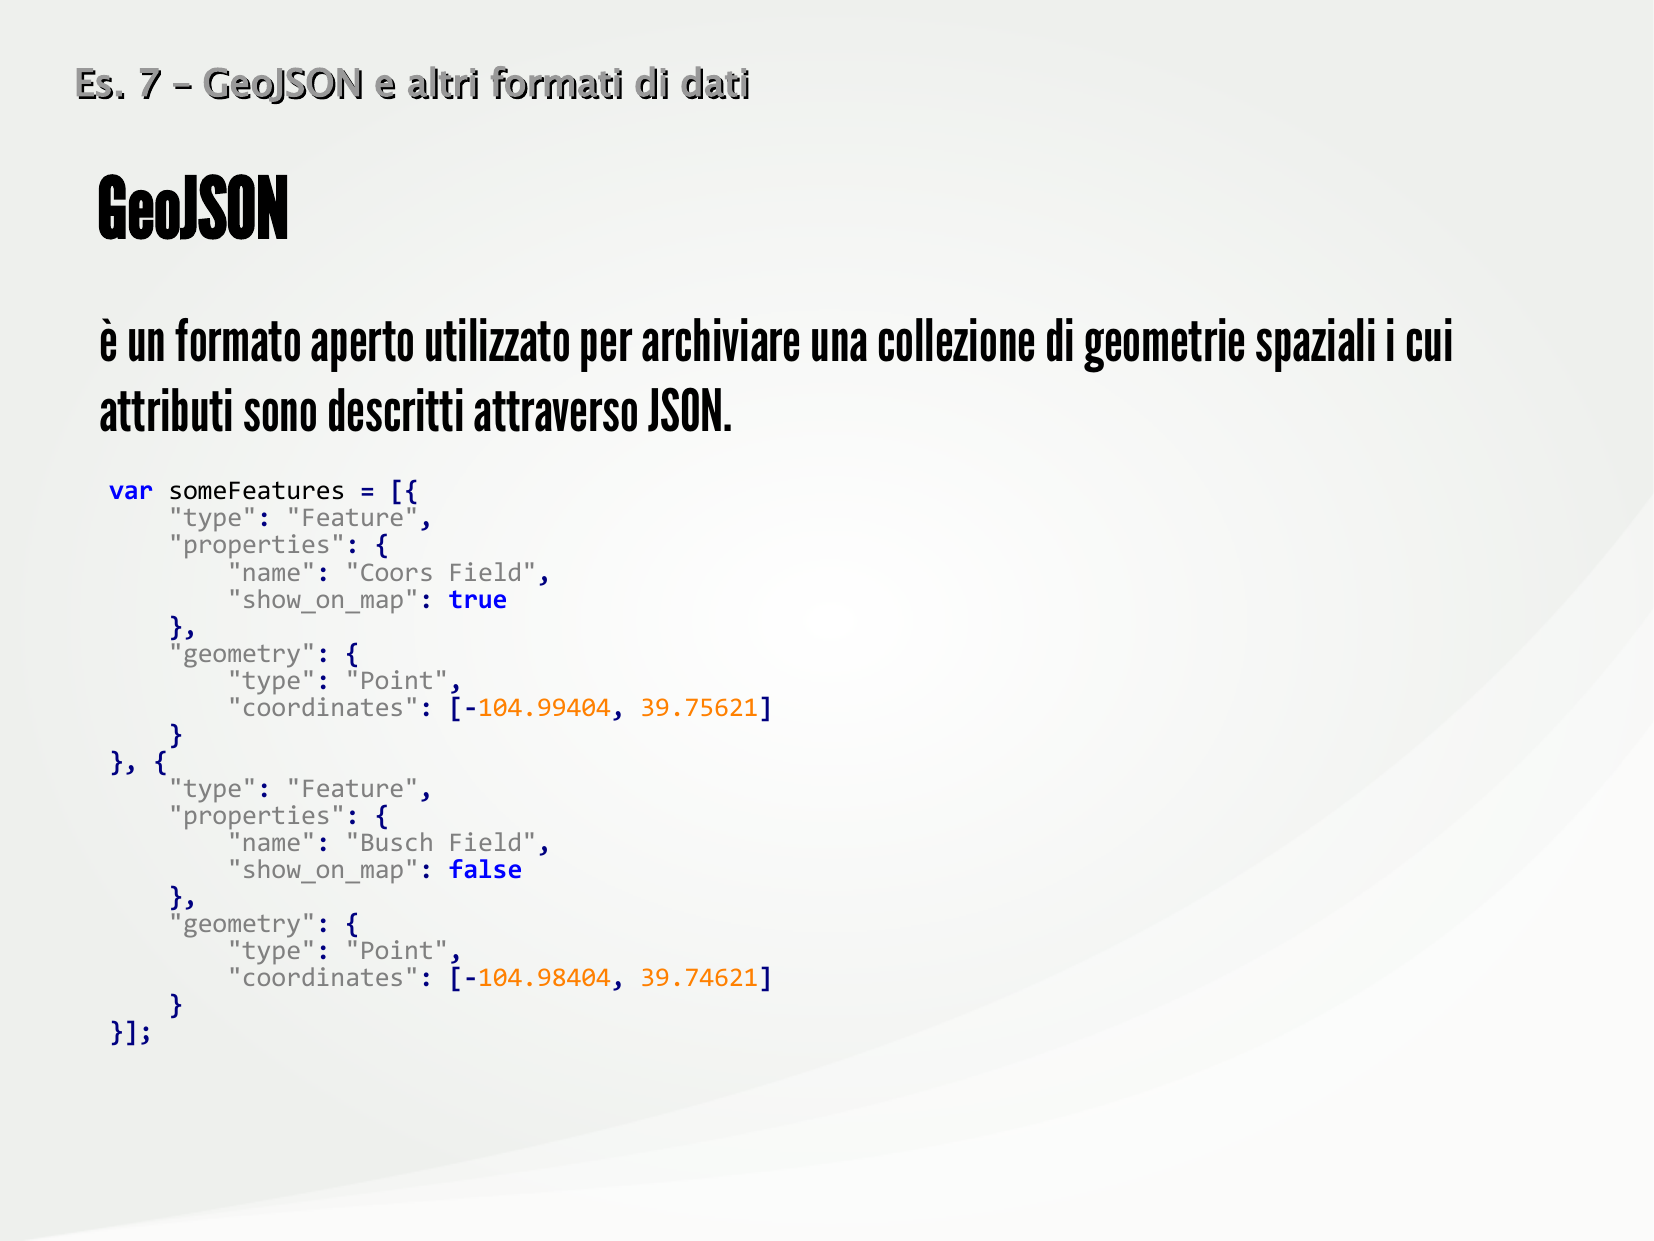

Es. 7 – GeoJSON e altri formati di dati
GeoJSON
è un formato aperto utilizzato per archiviare una collezione di geometrie spaziali i cui attributi sono descritti attraverso JSON.
var someFeatures = [{
 "type": "Feature",
 "properties": {
 "name": "Coors Field",
 "show_on_map": true
 },
 "geometry": {
 "type": "Point",
 "coordinates": [-104.99404, 39.75621]
 }
}, {
 "type": "Feature",
 "properties": {
 "name": "Busch Field",
 "show_on_map": false
 },
 "geometry": {
 "type": "Point",
 "coordinates": [-104.98404, 39.74621]
 }
}];